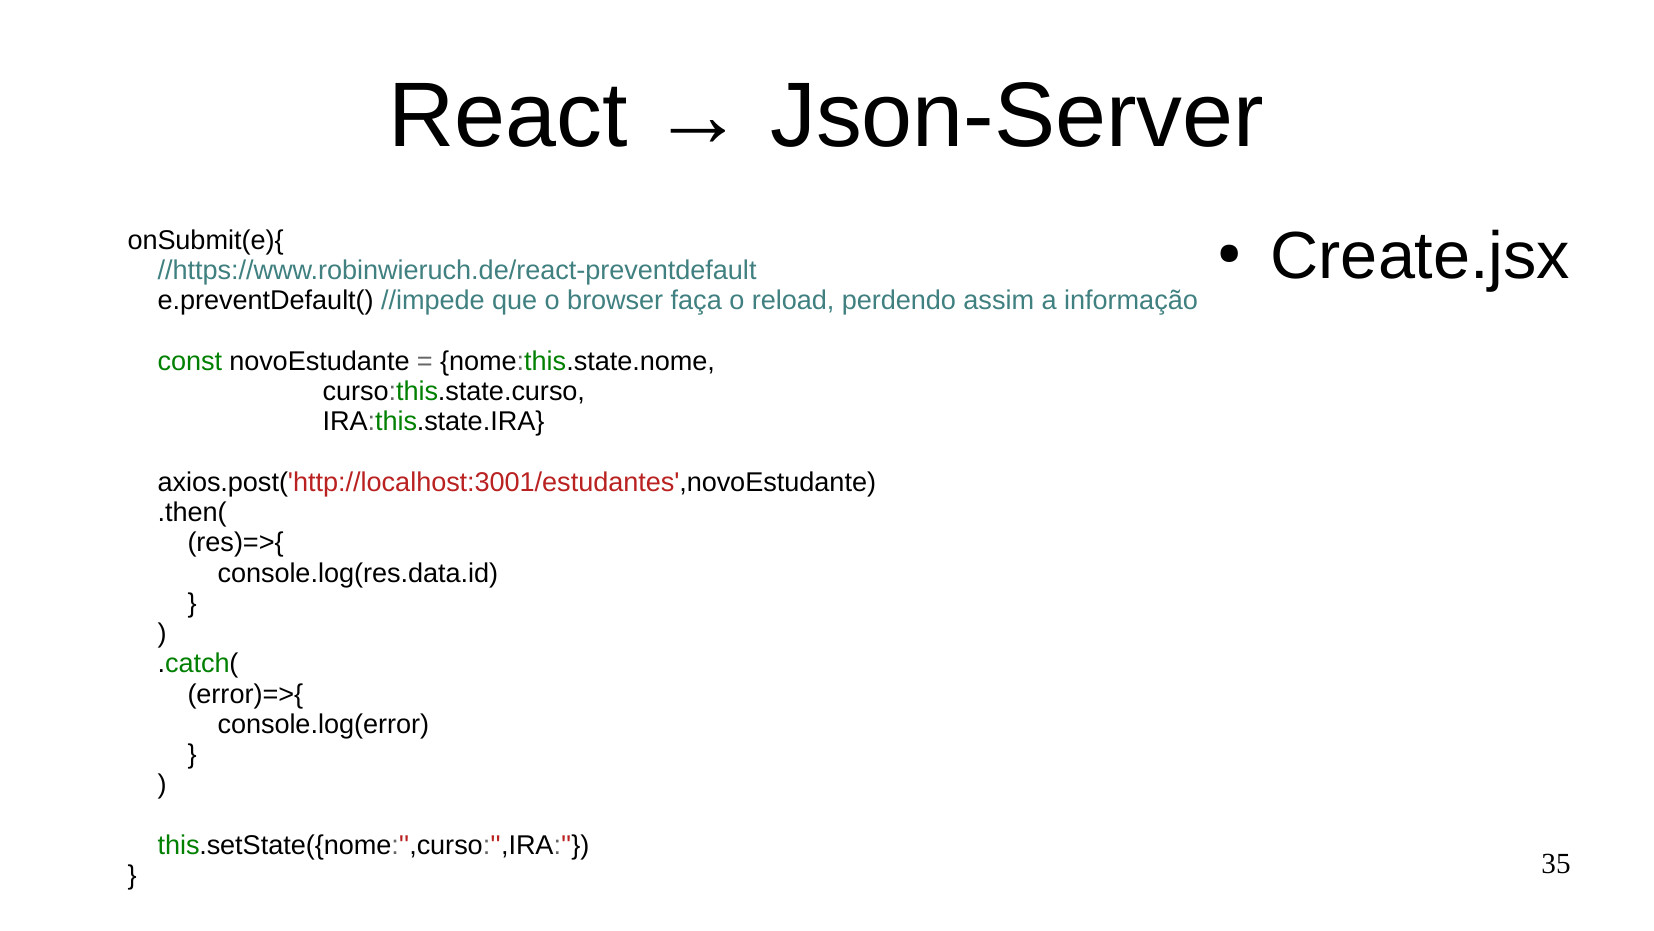

# React → Json-Server
Create.jsx
 onSubmit(e){
 //https://www.robinwieruch.de/react-preventdefault
 e.preventDefault() //impede que o browser faça o reload, perdendo assim a informação
 const novoEstudante = {nome:this.state.nome,
 curso:this.state.curso,
 IRA:this.state.IRA}
 axios.post('http://localhost:3001/estudantes',novoEstudante)
 .then(
 (res)=>{
 console.log(res.data.id)
 }
 )
 .catch(
 (error)=>{
 console.log(error)
 }
 )
 this.setState({nome:'',curso:'',IRA:''})
 }
35